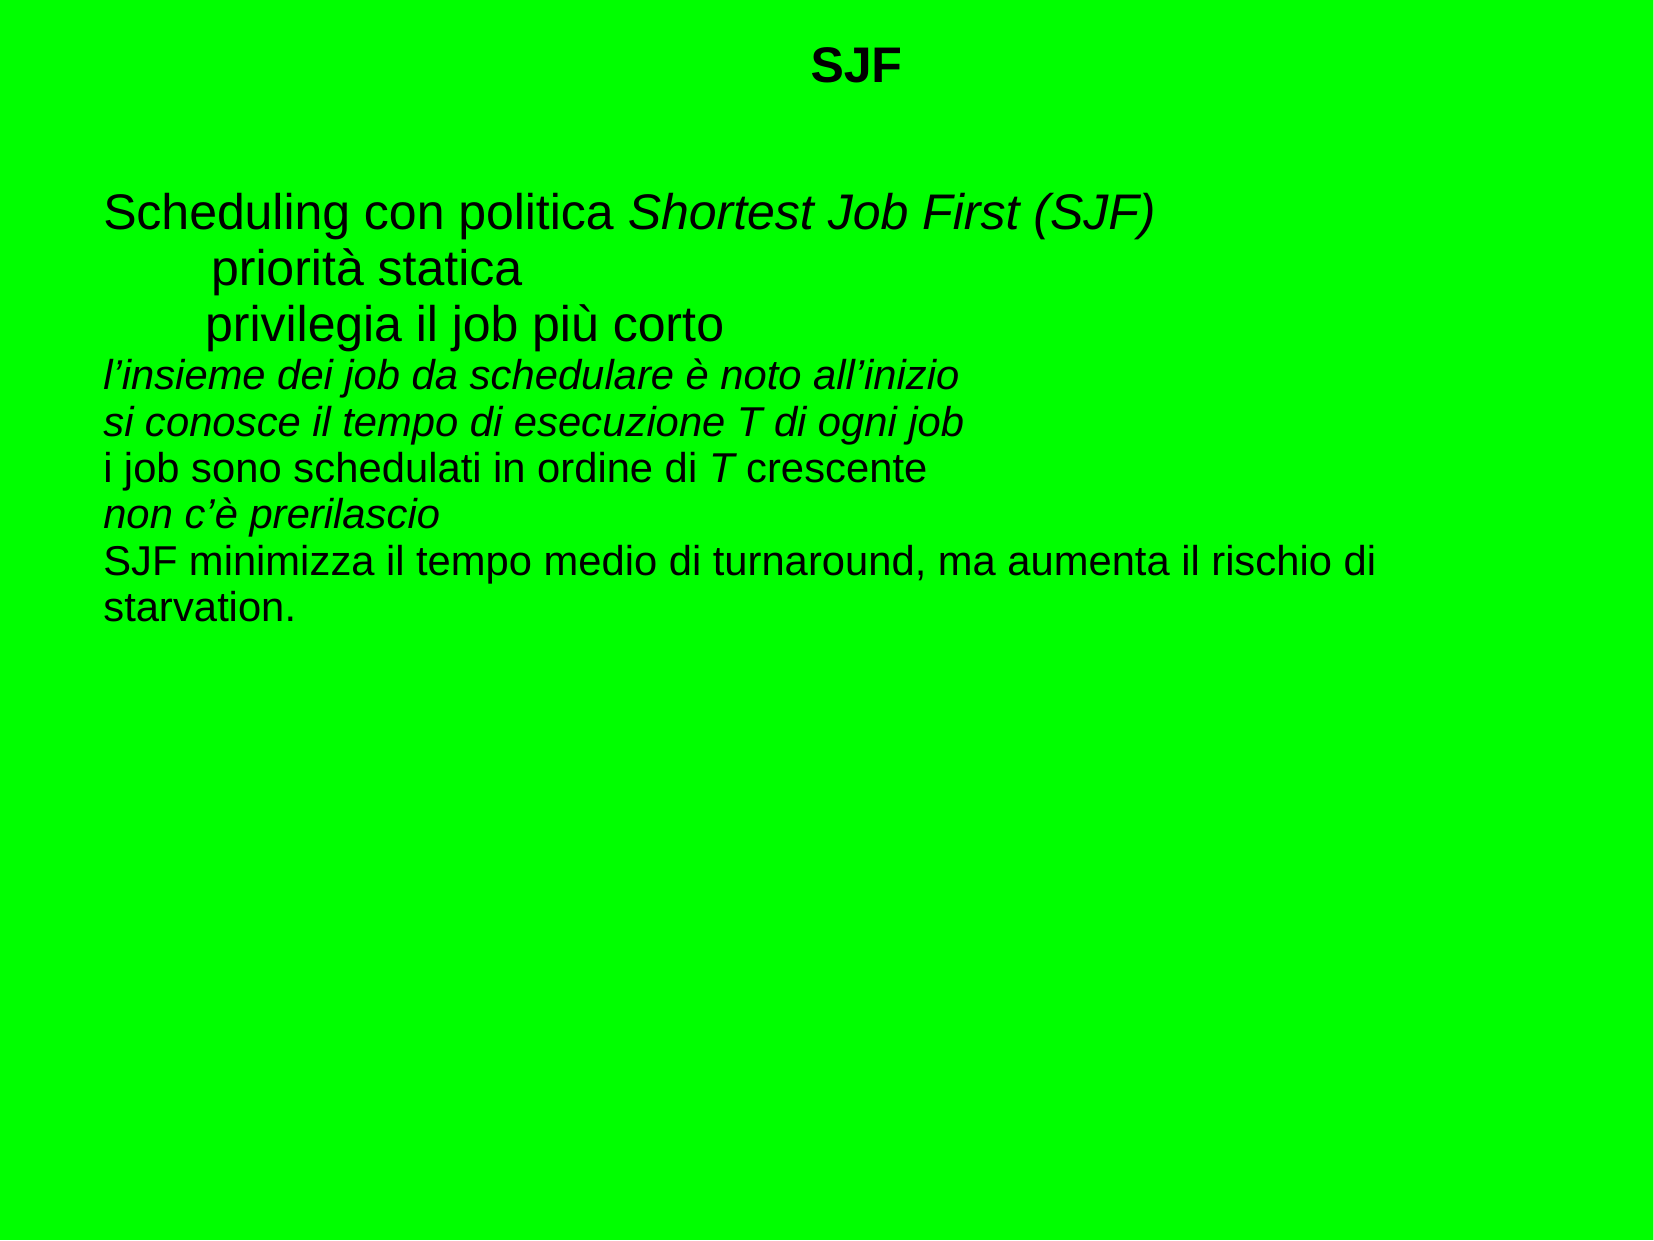

SJF
Scheduling con politica Shortest Job First (SJF)
	 priorità statica
	 privilegia il job più corto
l’insieme dei job da schedulare è noto all’inizio
si conosce il tempo di esecuzione T di ogni job
i job sono schedulati in ordine di T crescente
non c’è prerilascio
SJF minimizza il tempo medio di turnaround, ma aumenta il rischio di starvation.